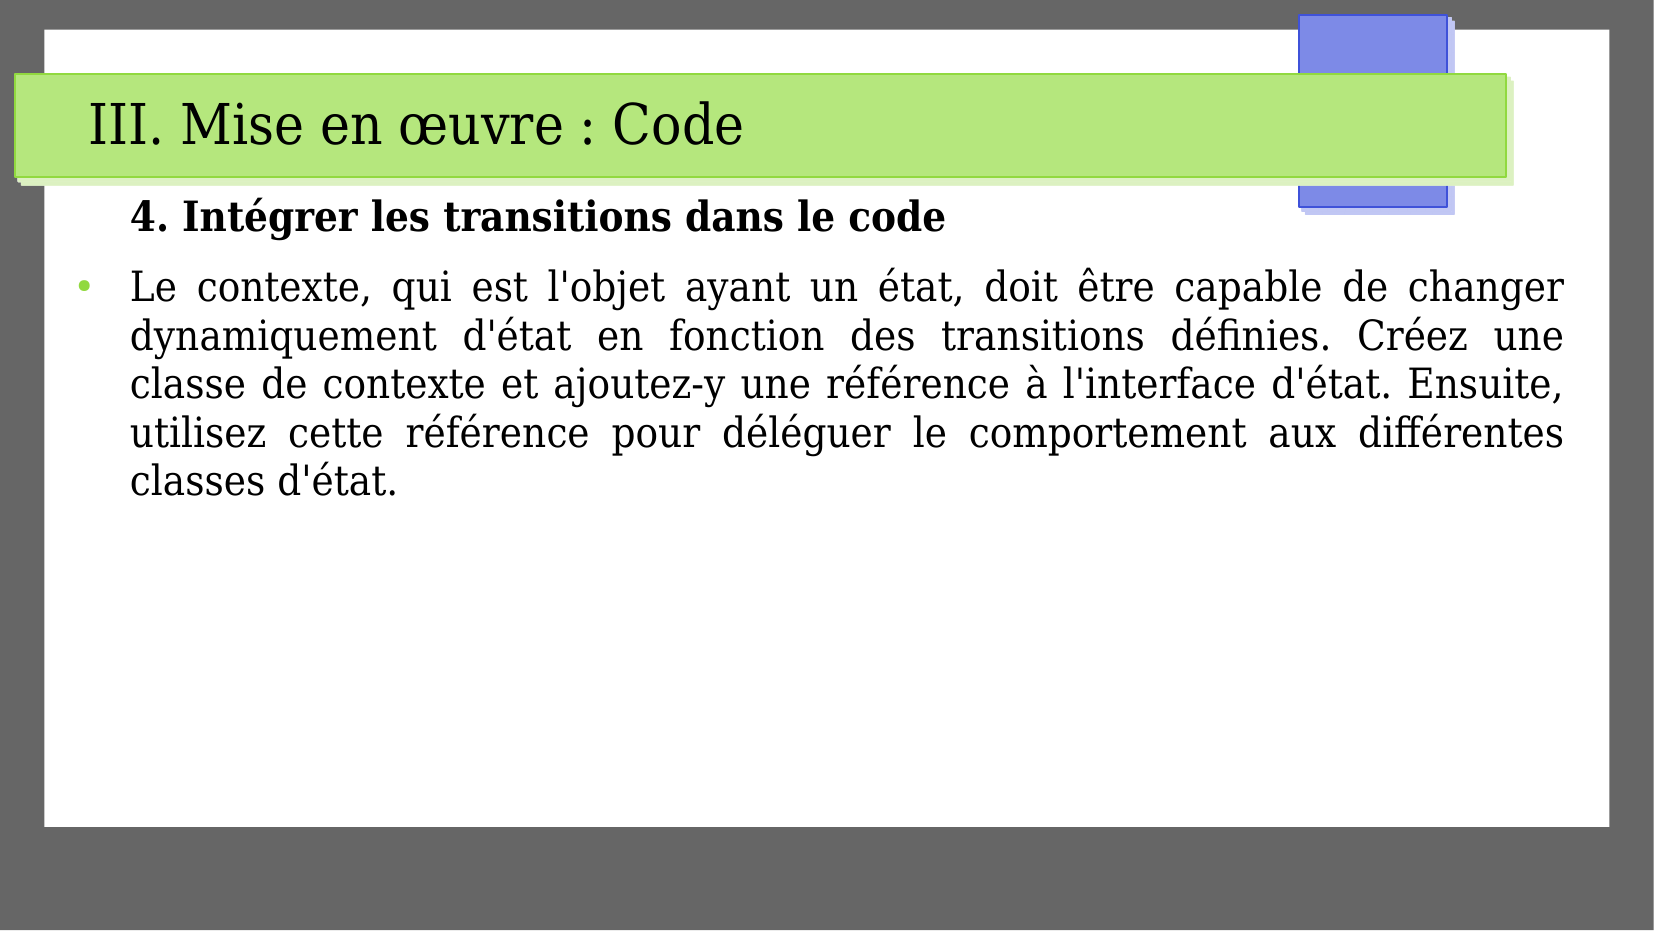

# III. Mise en œuvre : Code
4. Intégrer les transitions dans le code
Le contexte, qui est l'objet ayant un état, doit être capable de changer dynamiquement d'état en fonction des transitions définies. Créez une classe de contexte et ajoutez-y une référence à l'interface d'état. Ensuite, utilisez cette référence pour déléguer le comportement aux différentes classes d'état.